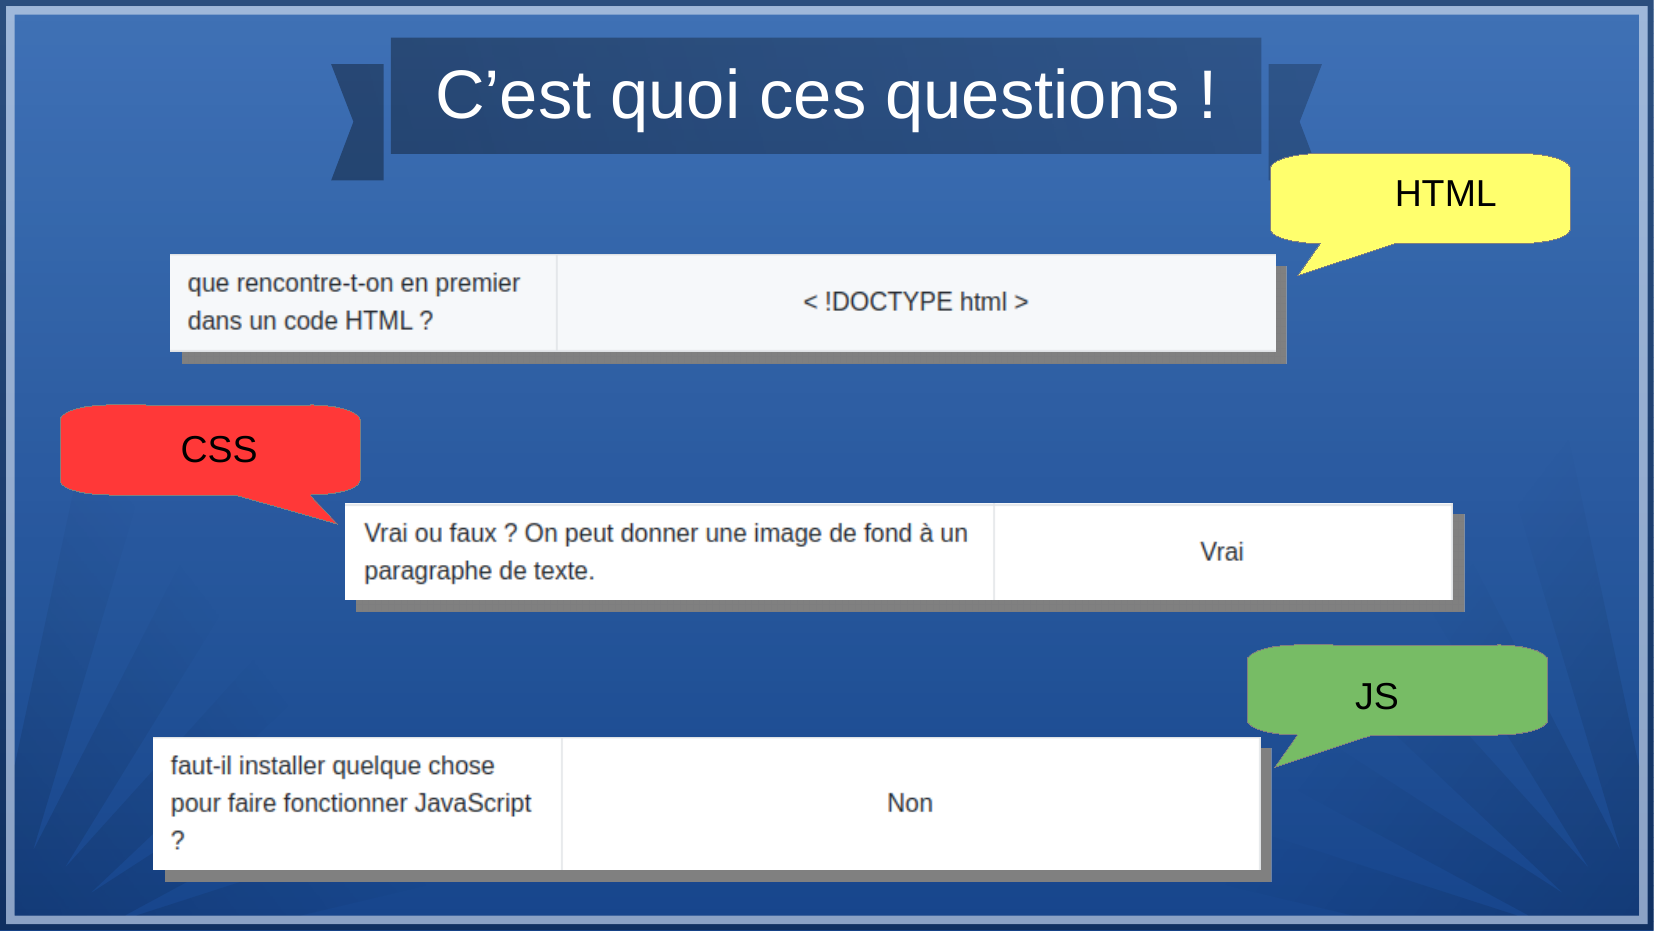

# C’est quoi ces questions !
HTML
CSS
JS